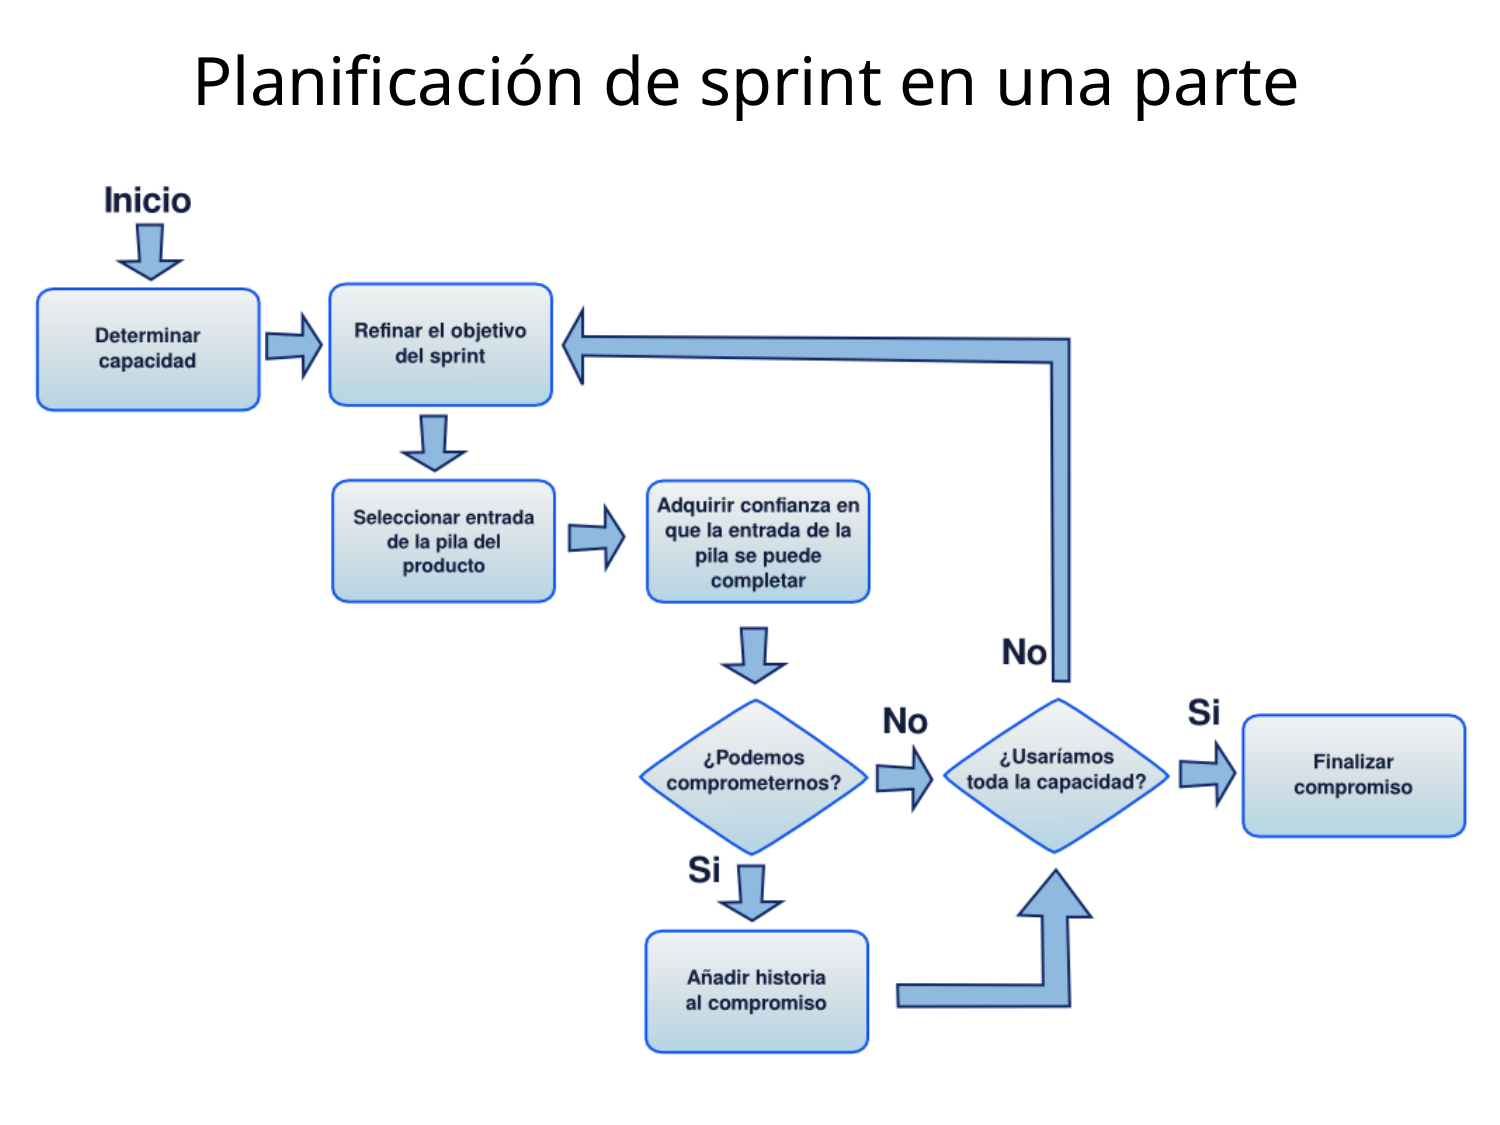

# Planificación de sprint en una parte